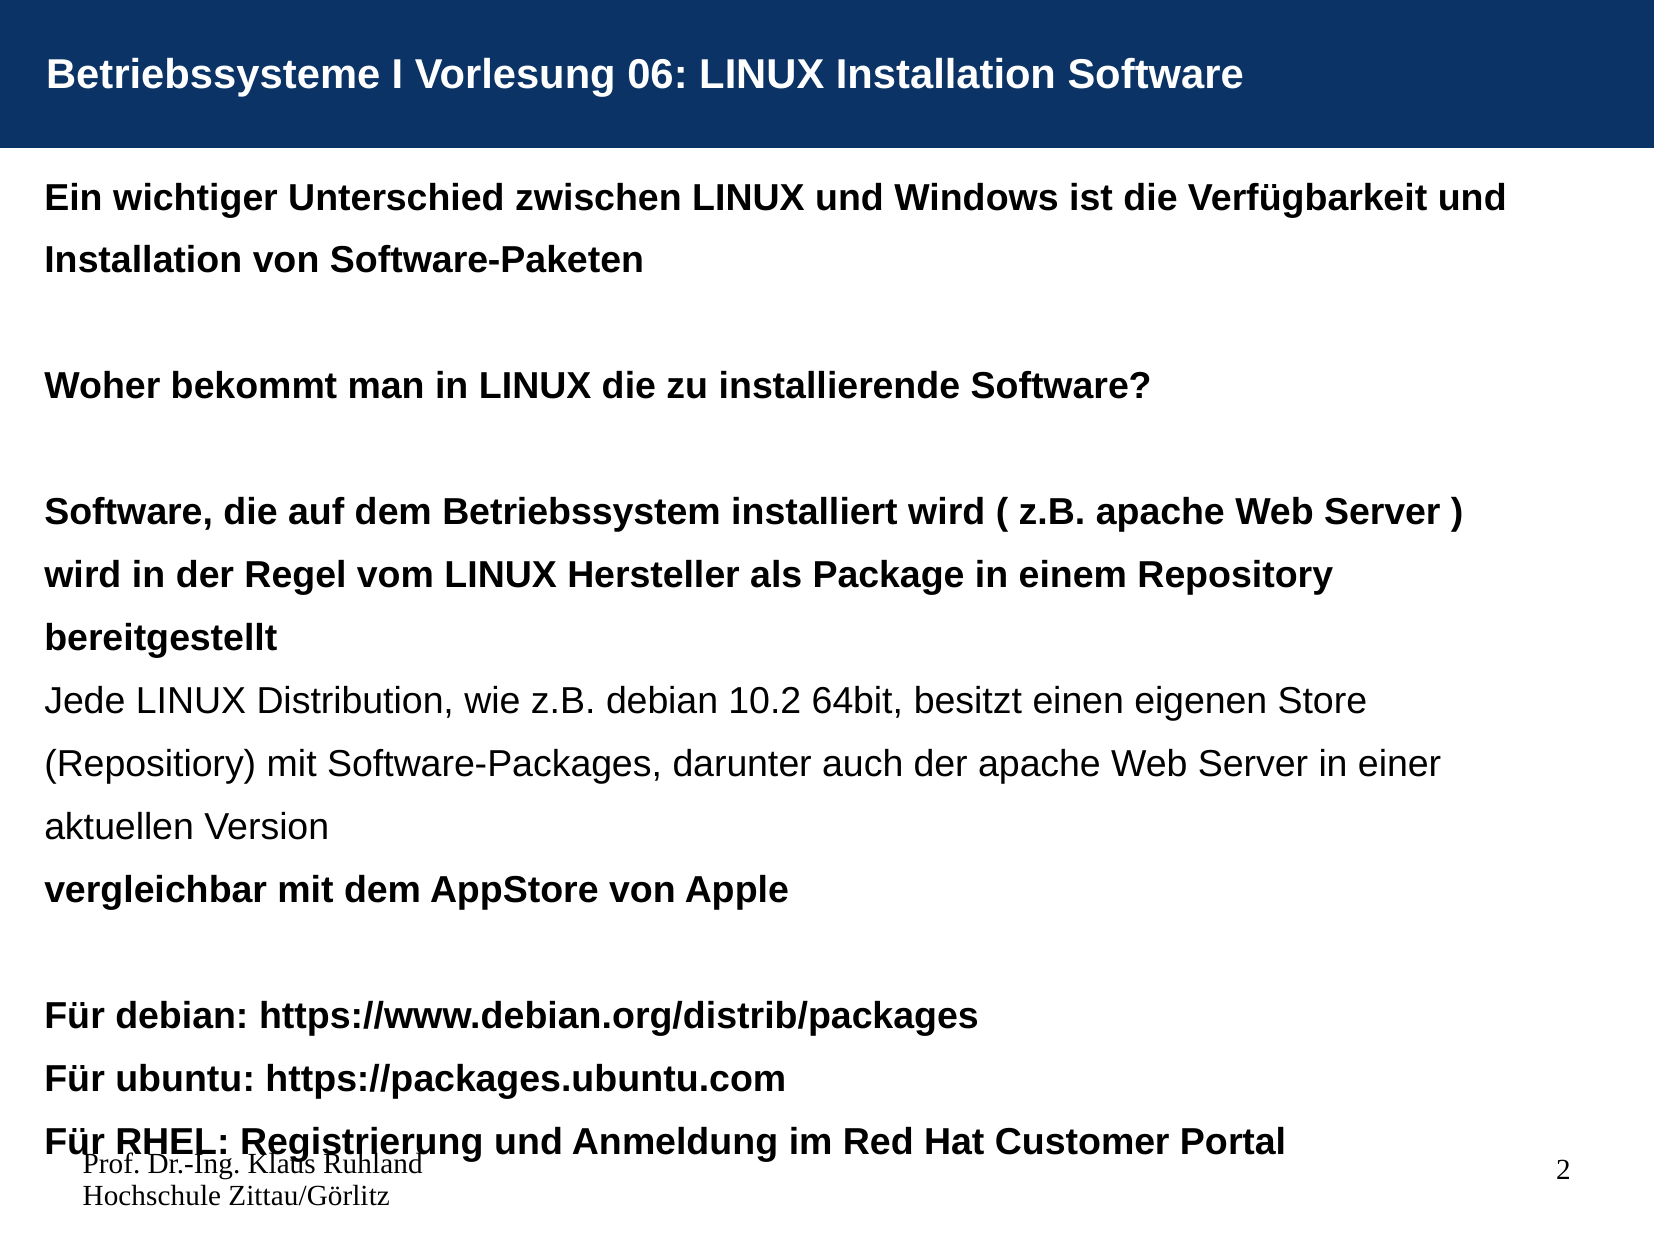

Ein wichtiger Unterschied zwischen LINUX und Windows ist die Verfügbarkeit und Installation von Software-Paketen
Woher bekommt man in LINUX die zu installierende Software?
Software, die auf dem Betriebssystem installiert wird ( z.B. apache Web Server )
wird in der Regel vom LINUX Hersteller als Package in einem Repository bereitgestellt
Jede LINUX Distribution, wie z.B. debian 10.2 64bit, besitzt einen eigenen Store (Repositiory) mit Software-Packages, darunter auch der apache Web Server in einer aktuellen Version
vergleichbar mit dem AppStore von Apple
Für debian: https://www.debian.org/distrib/packages
Für ubuntu: https://packages.ubuntu.com
Für RHEL: Registrierung und Anmeldung im Red Hat Customer Portal
2